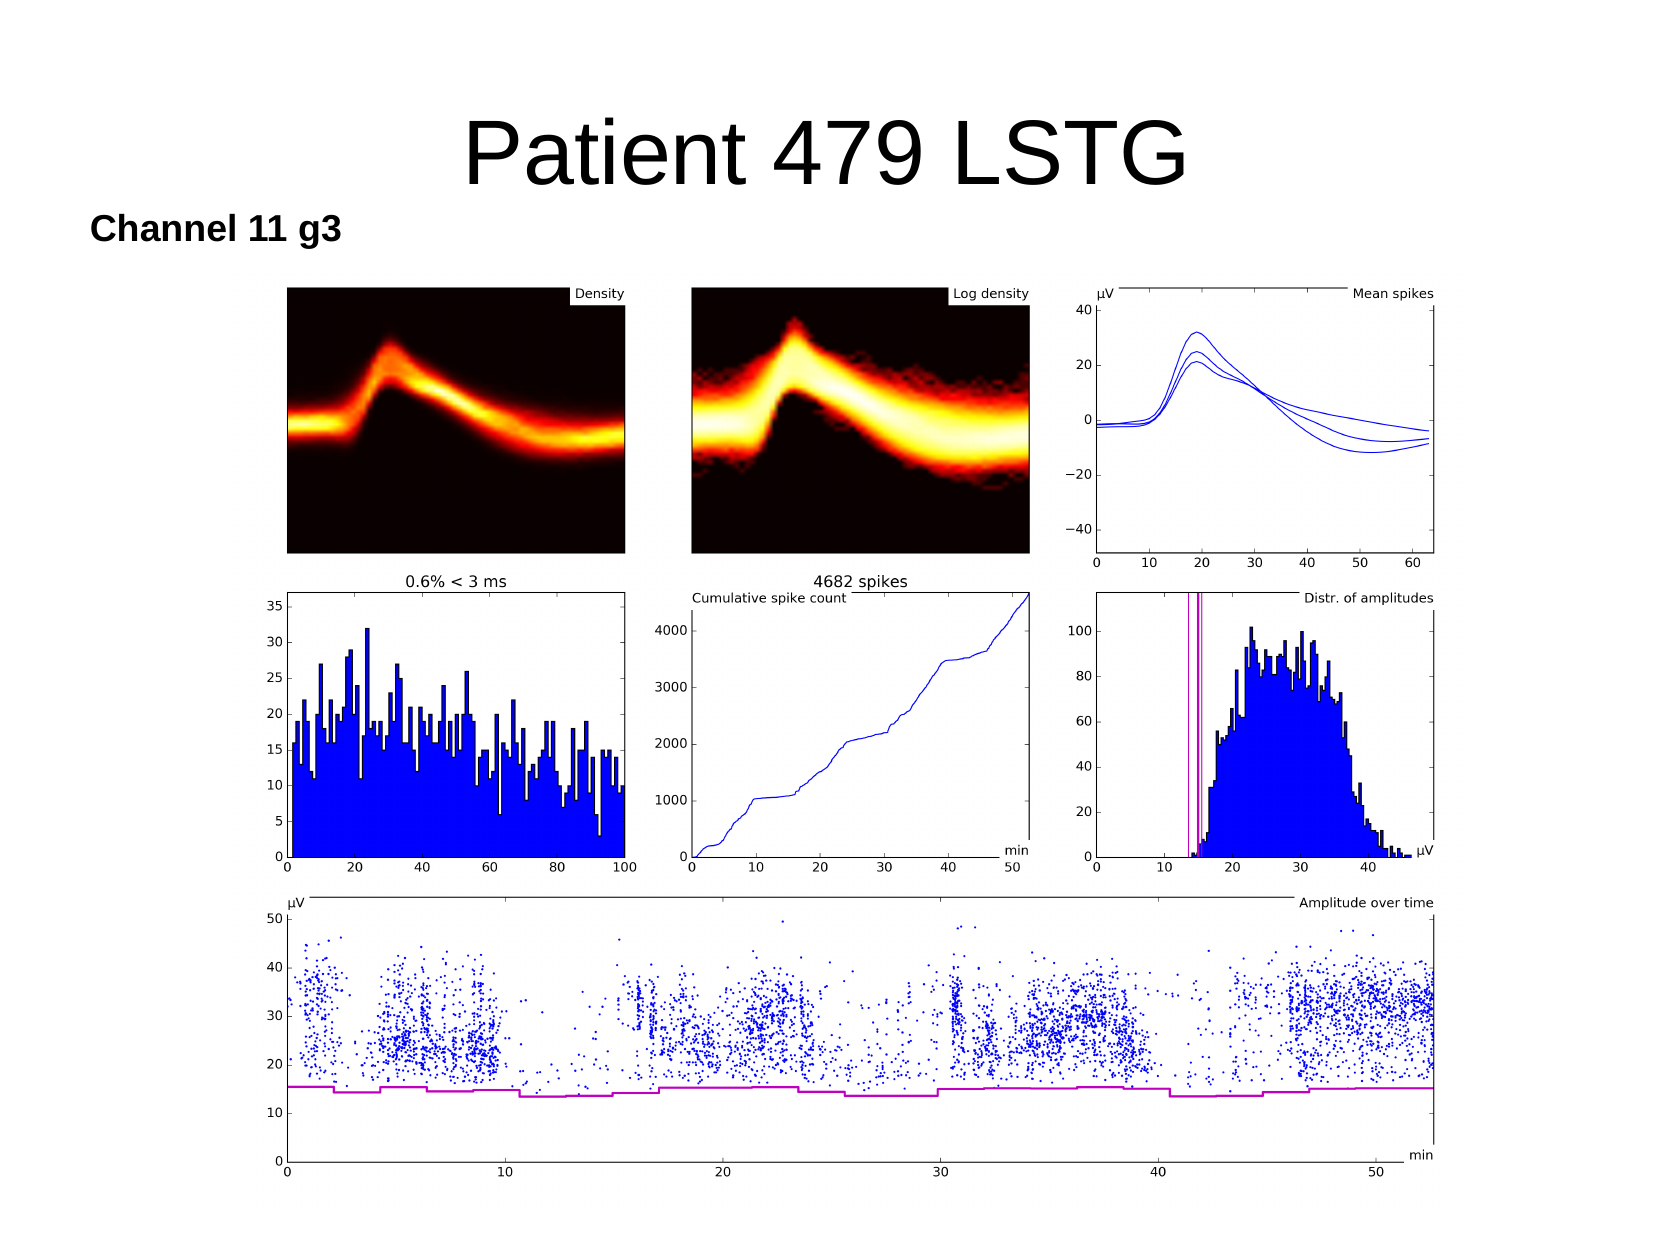

# Patient 479 LSTG
Channel 11 g3